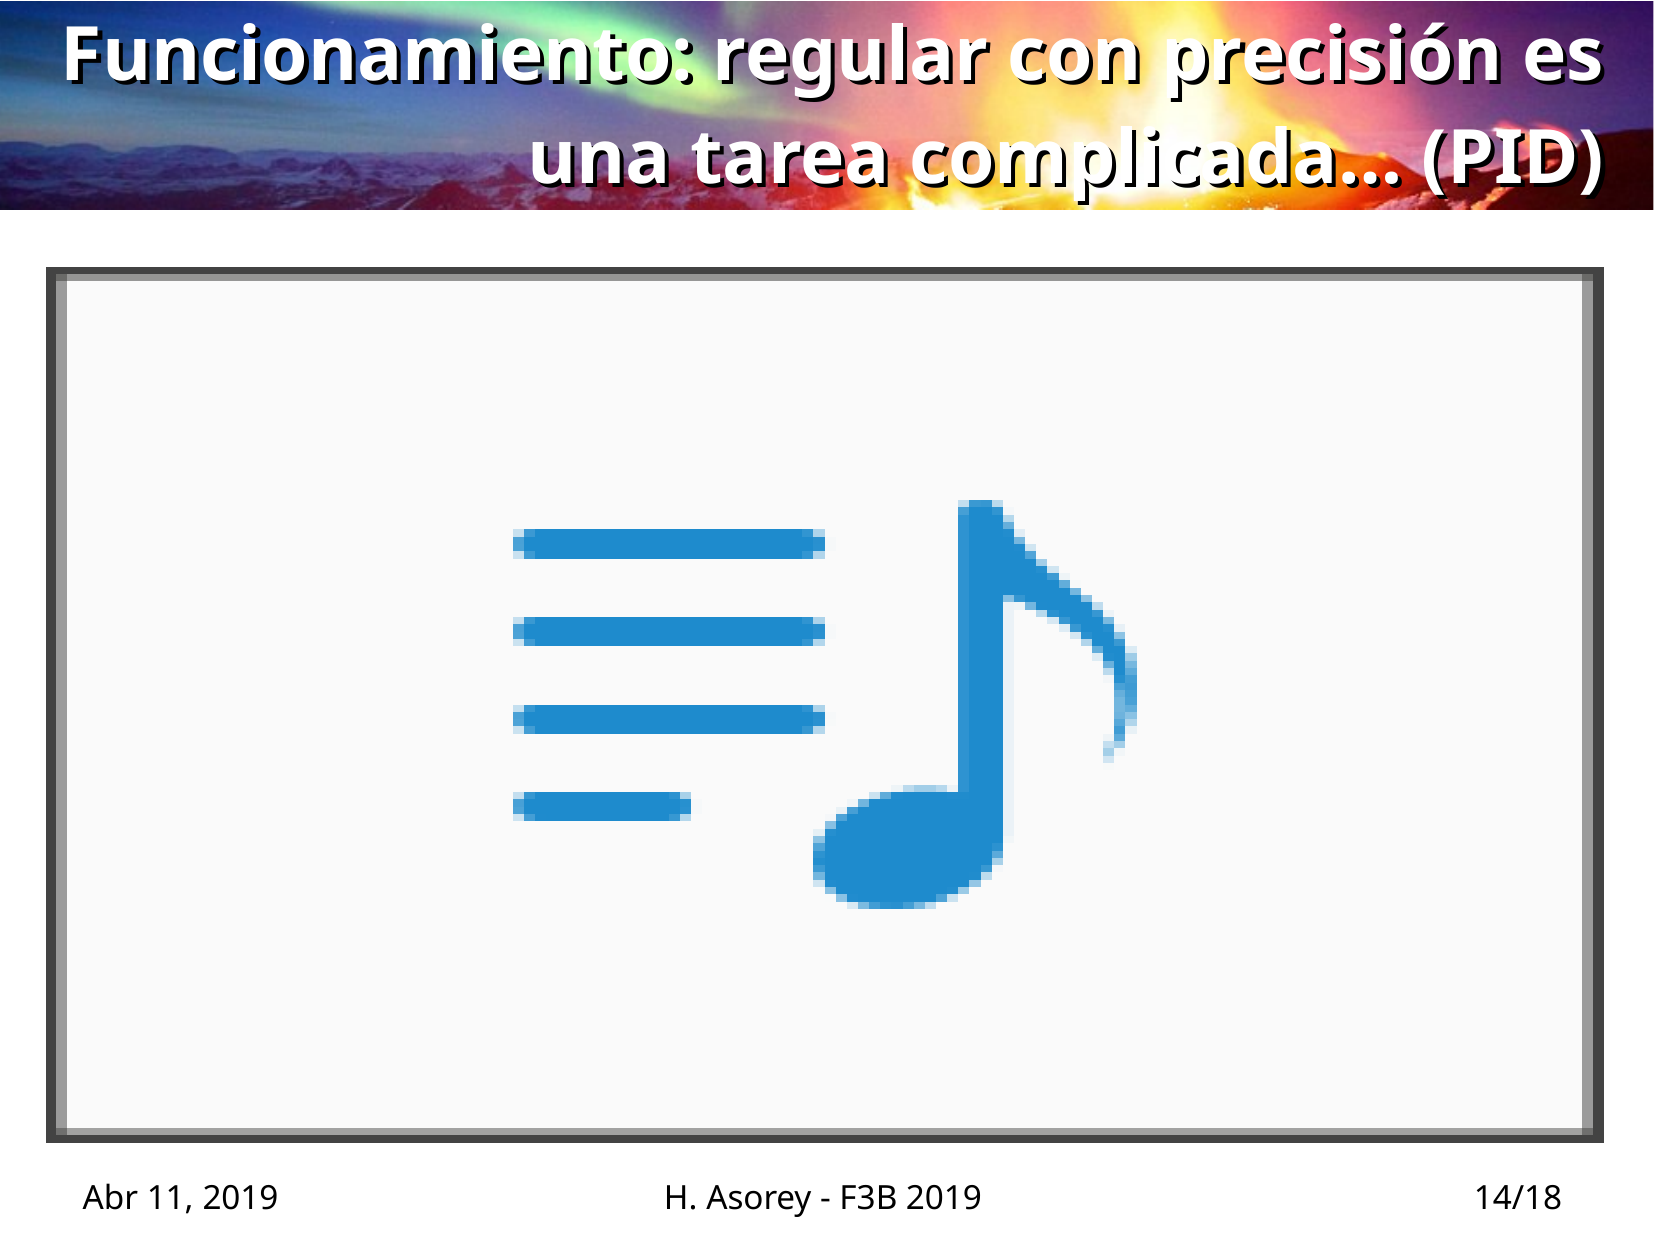

# Funcionamiento: regular con precisión es una tarea complicada… (PID)
Abr 11, 2019
H. Asorey - F3B 2019
14